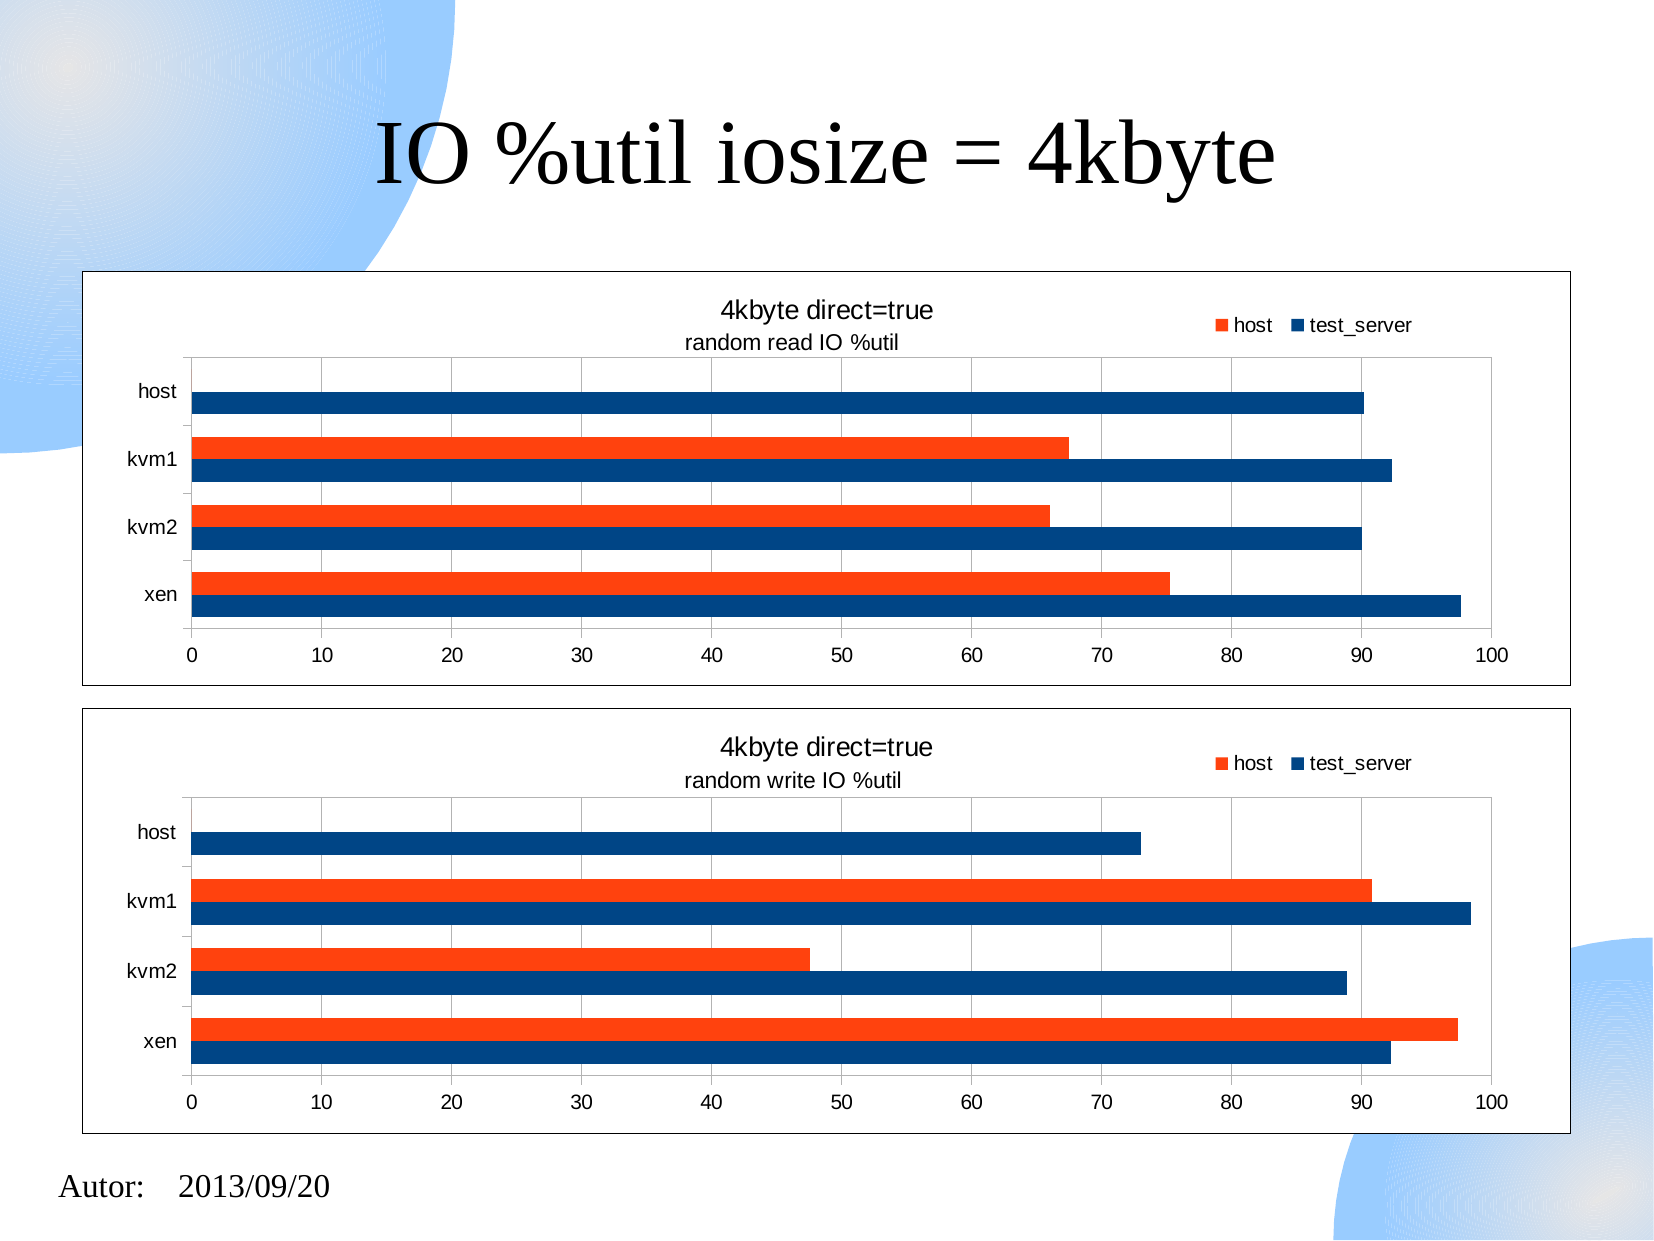

# IO %util iosize = 4kbyte
### Chart: 4kbyte direct=true
random read IO %util
| Category | test_server | host |
|---|---|---|
| xen | 97.69 | 75.2441666667 |
| kvm2 | 90.05 | 66.0562162162 |
| kvm1 | 92.32 | 67.5025 |
| host | 90.2 | 0.0 |
### Chart: 4kbyte direct=true
random write IO %util
| Category | test_server | host |
|---|---|---|
| xen | 92.27 | 97.42 |
| kvm2 | 88.91 | 47.5776 |
| kvm1 | 98.42 | 90.8081081081 |
| host | 73.07 | 0.0 |